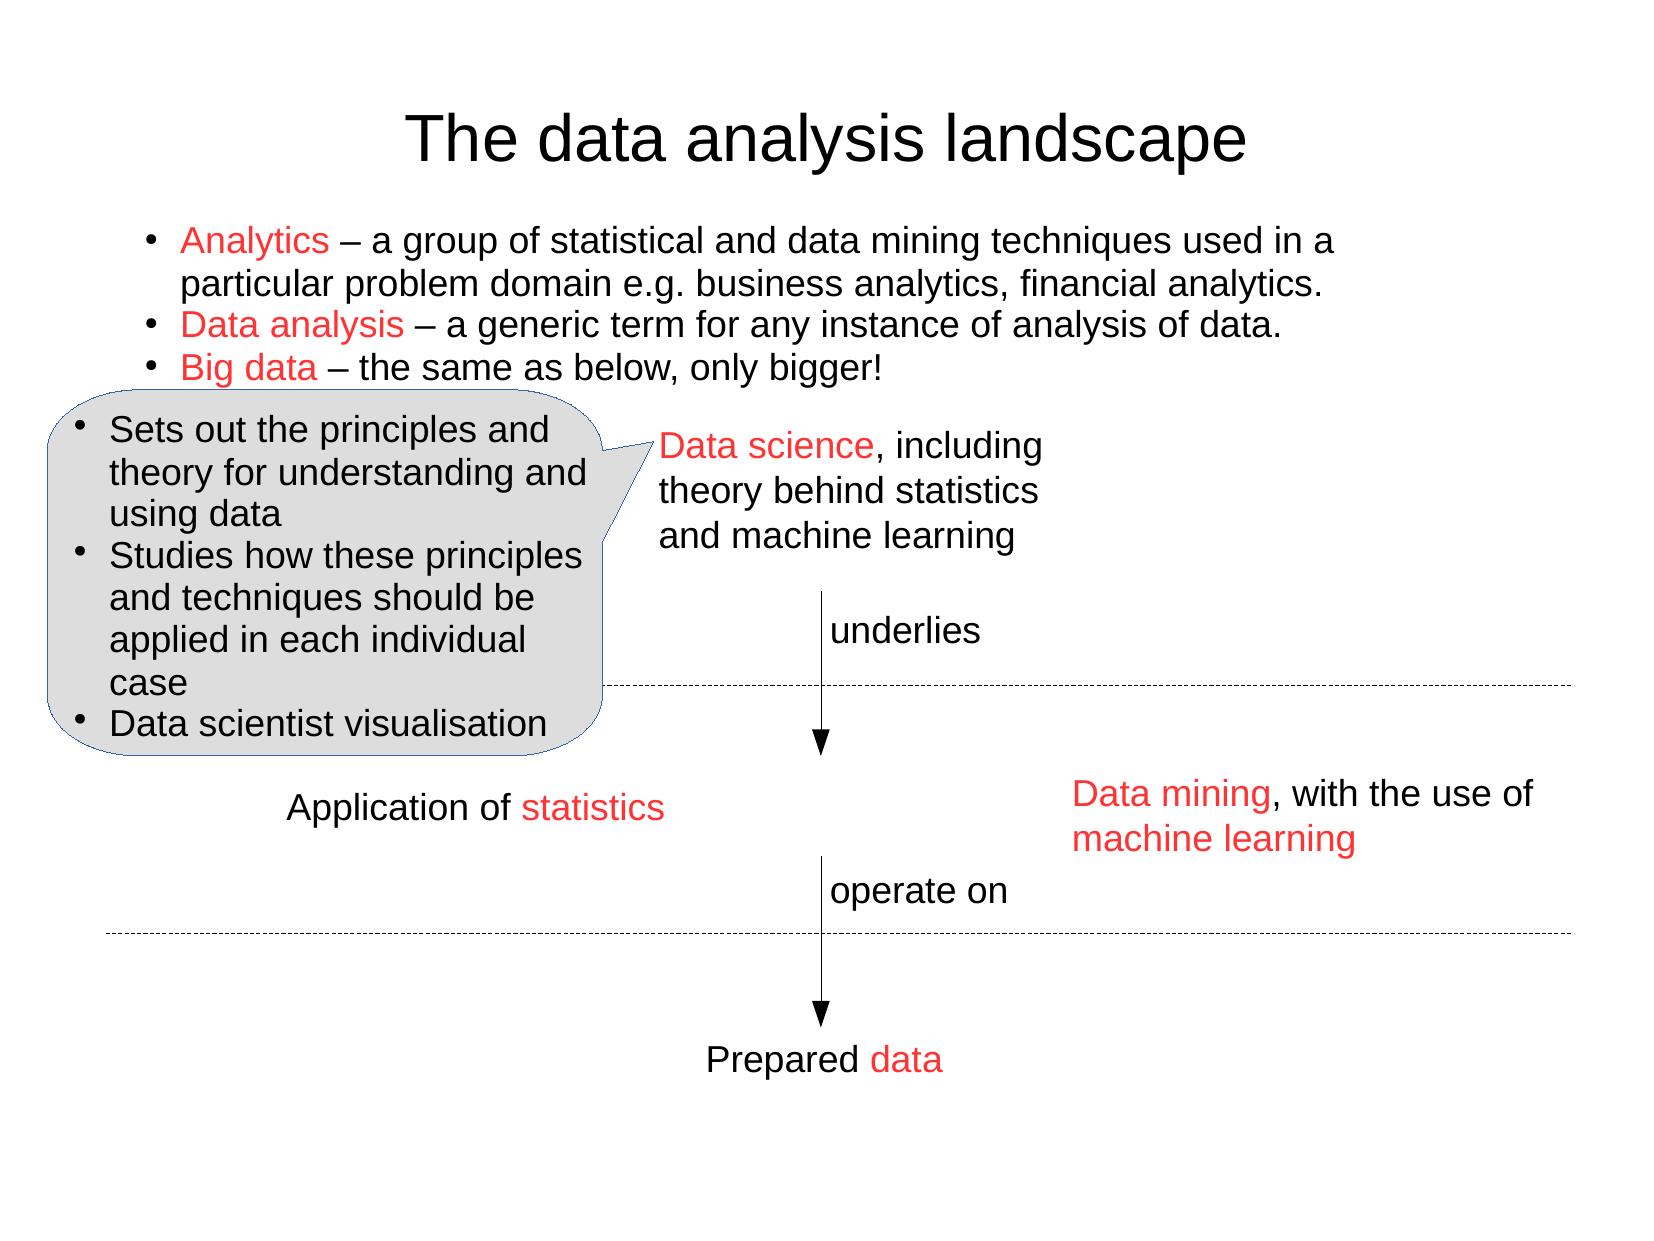

The data analysis landscape
Analytics – a group of statistical and data mining techniques used in a particular problem domain e.g. business analytics, financial analytics.
Data analysis – a generic term for any instance of analysis of data.
Big data – the same as below, only bigger!
Sets out the principles and theory for understanding and using data
Studies how these principles and techniques should be applied in each individual case
Data scientist visualisation
Data science, including theory behind statistics and machine learning
underlies
Data mining, with the use of machine learning
Application of statistics
operate on
Prepared data